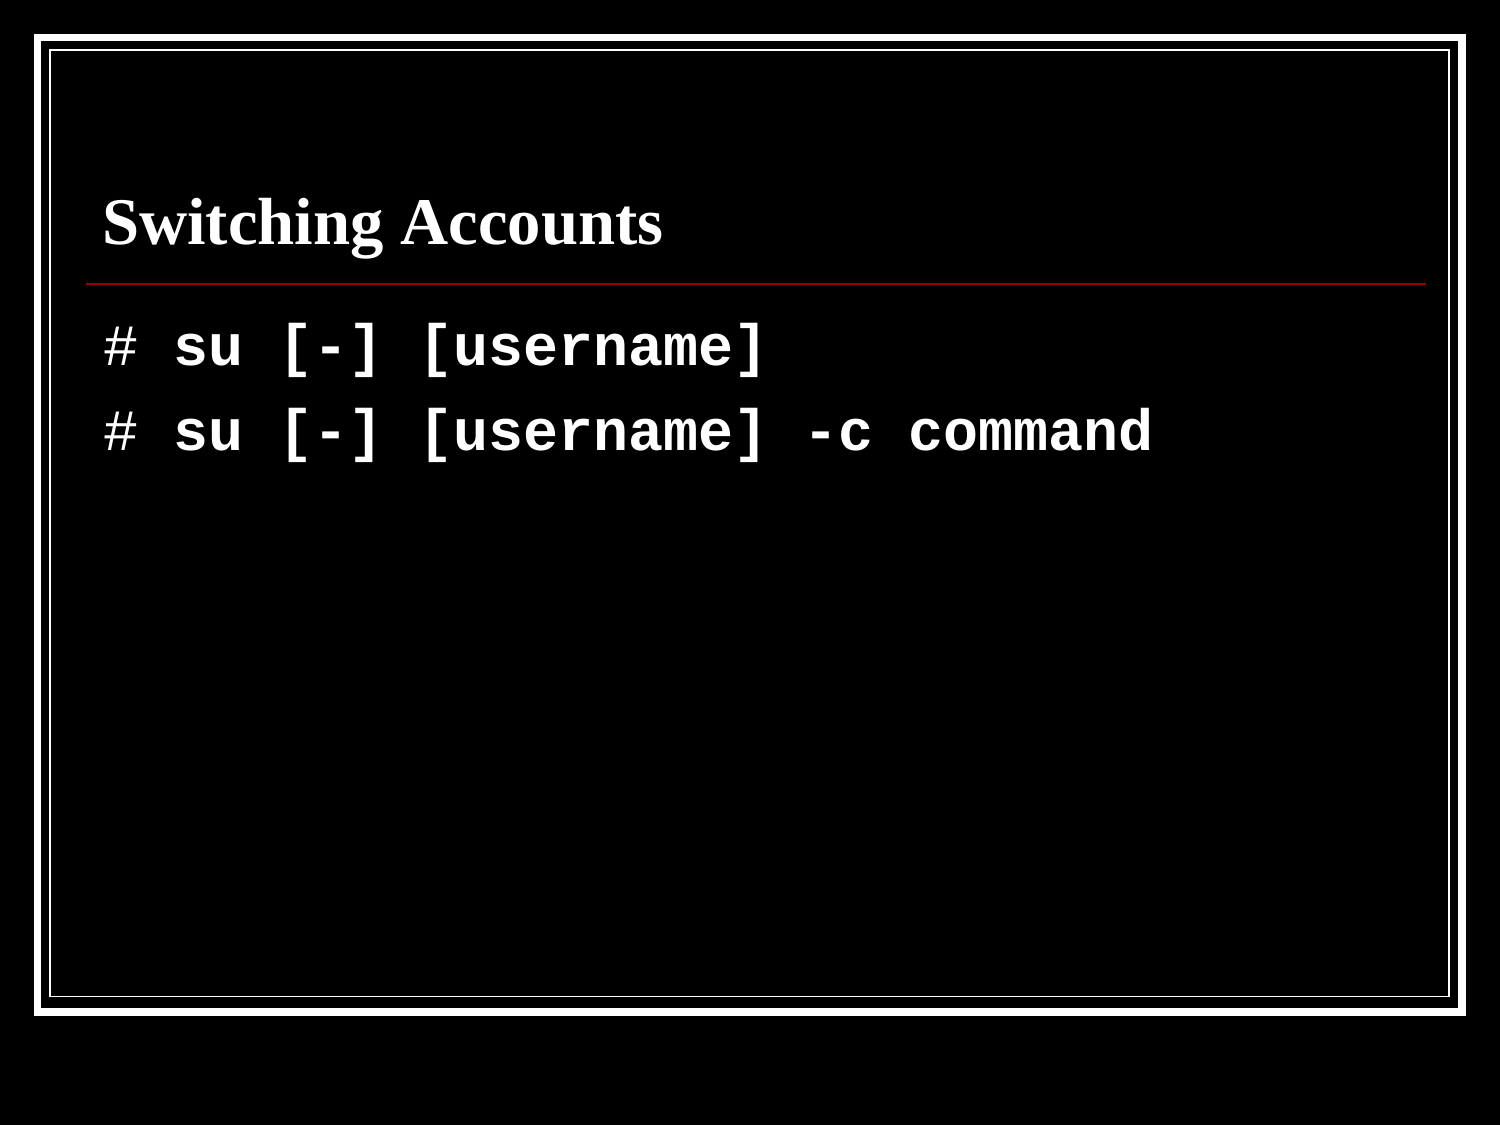

# Switching Accounts
# su [-] [username]
# su [-] [username] -c command